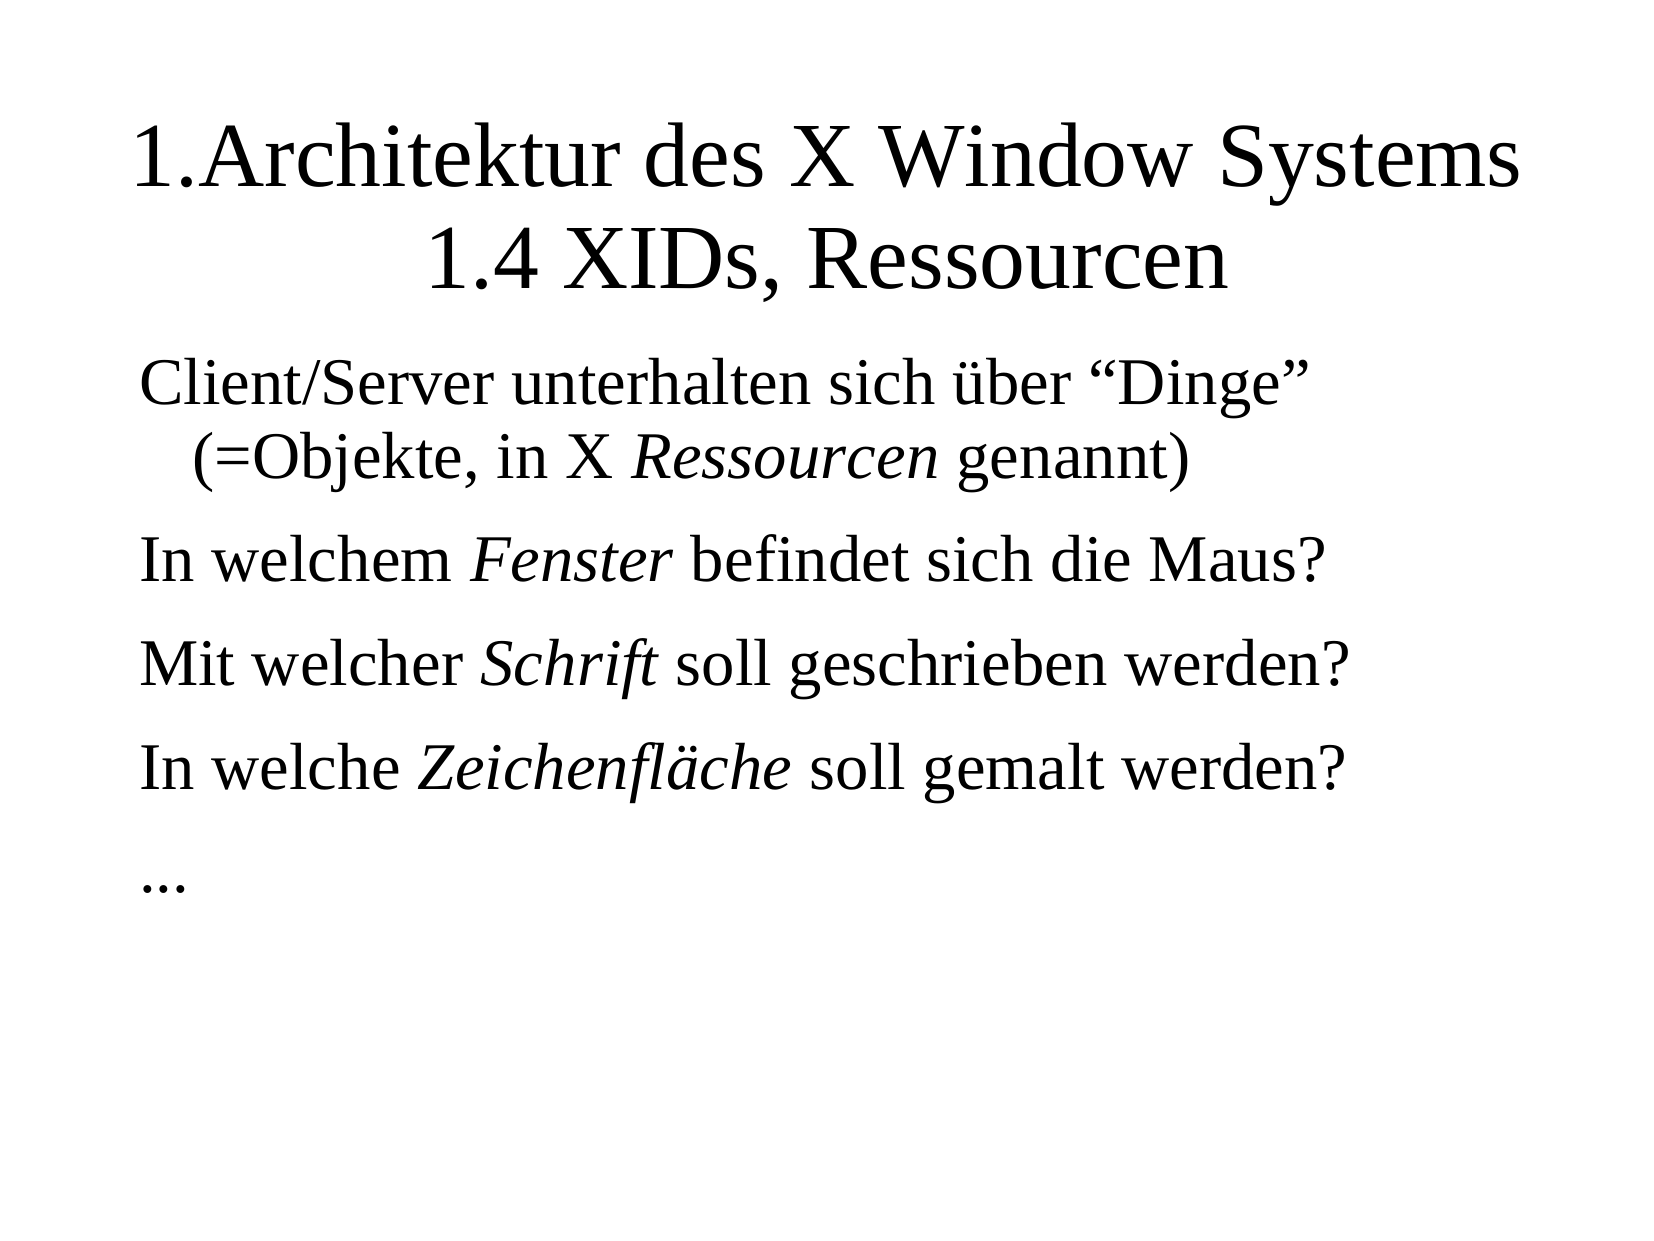

# 1.Architektur des X Window Systems 1.4 XIDs, Ressourcen
Client/Server unterhalten sich über “Dinge” (=Objekte, in X Ressourcen genannt)
In welchem Fenster befindet sich die Maus?
Mit welcher Schrift soll geschrieben werden?
In welche Zeichenfläche soll gemalt werden?
...